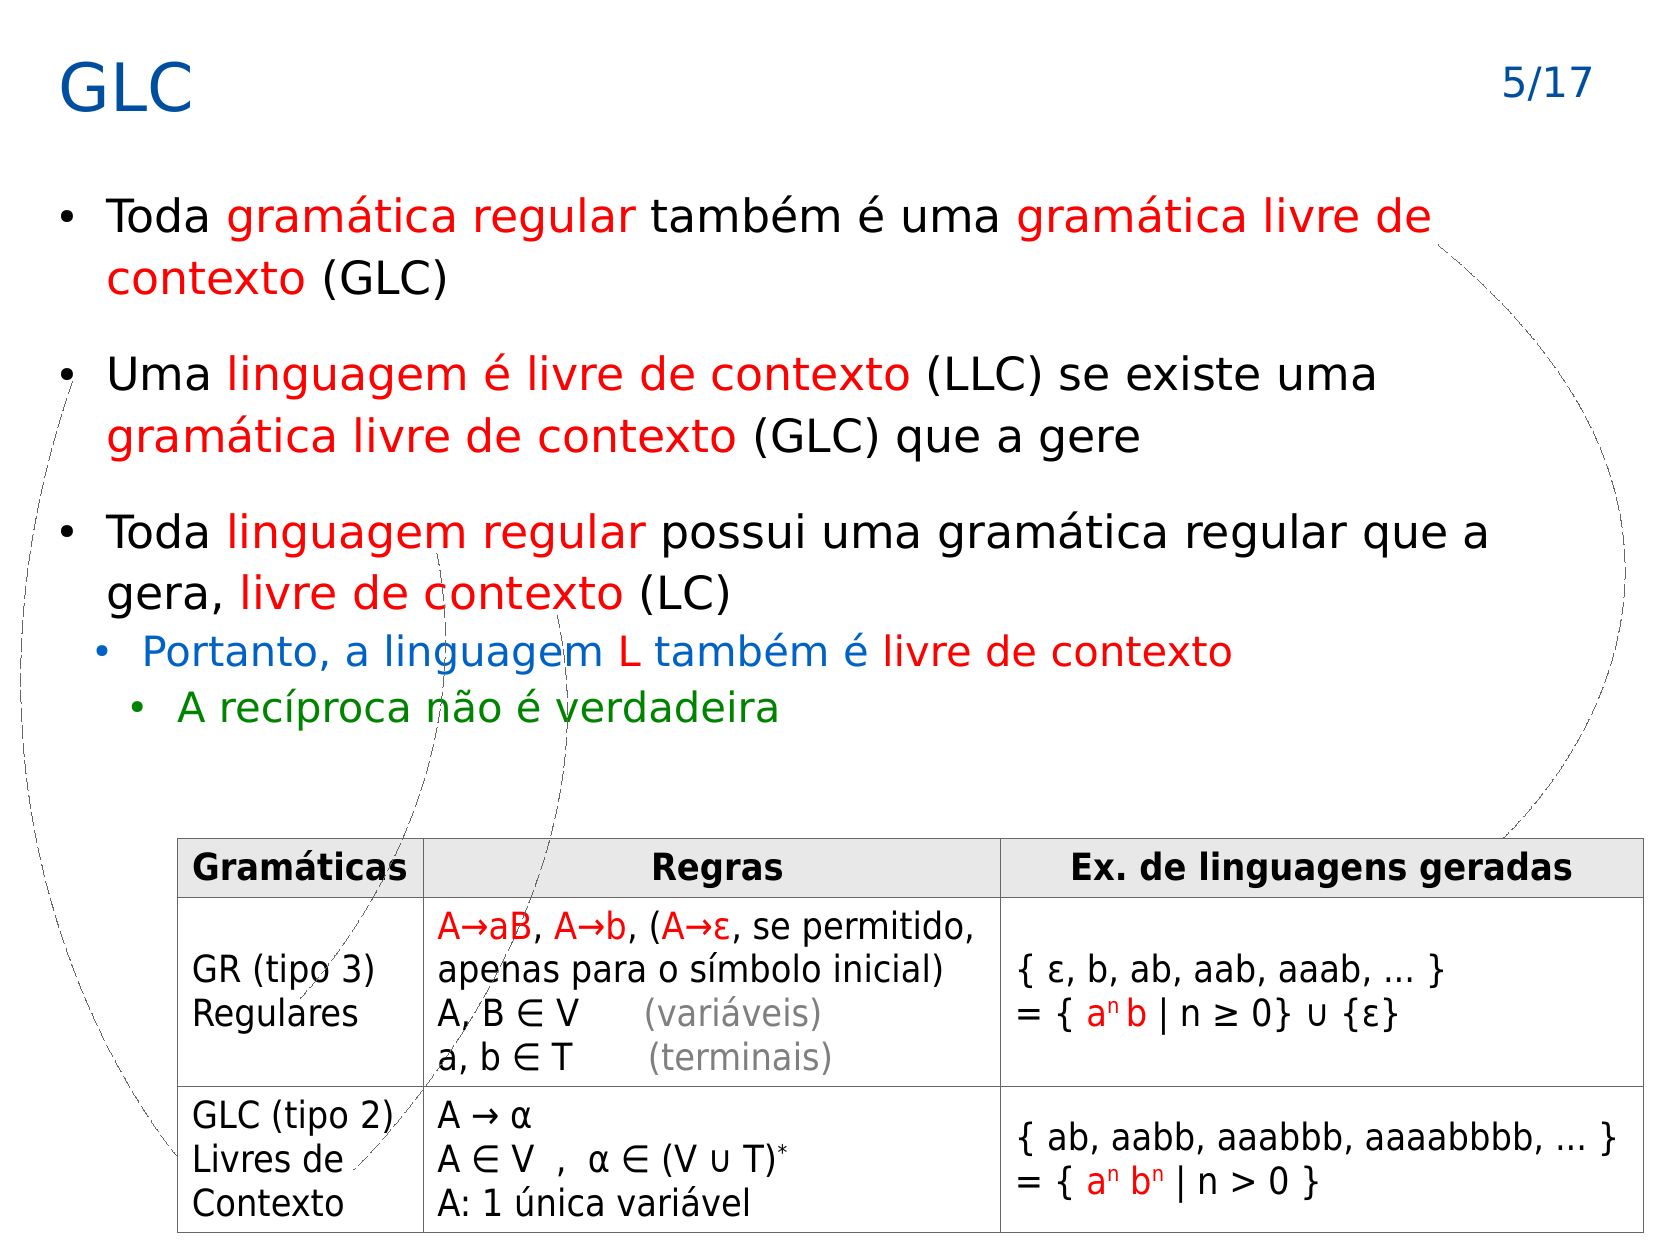

# GLC
5
Toda gramática regular também é uma gramática livre de contexto (GLC)
Uma linguagem é livre de contexto (LLC) se existe uma gramática livre de contexto (GLC) que a gere
Toda linguagem regular possui uma gramática regular que a gera, livre de contexto (LC)
Portanto, a linguagem L também é livre de contexto
A recíproca não é verdadeira
| Gramáticas | Regras | Ex. de linguagens geradas |
| --- | --- | --- |
| GR (tipo 3) Regulares | A→aB, A→b, (A→ε, se permitido, apenas para o símbolo inicial) A, B ∈ V (variáveis) a, b ∈ T (terminais) | { ε, b, ab, aab, aaab, ... } = { an b | n ≥ 0} ∪ {ε} |
| GLC (tipo 2) Livres de Contexto | A → α A ∈ V , α ∈ (V ∪ T)\* A: 1 única variável | { ab, aabb, aaabbb, aaaabbbb, ... } = { an bn | n > 0 } |